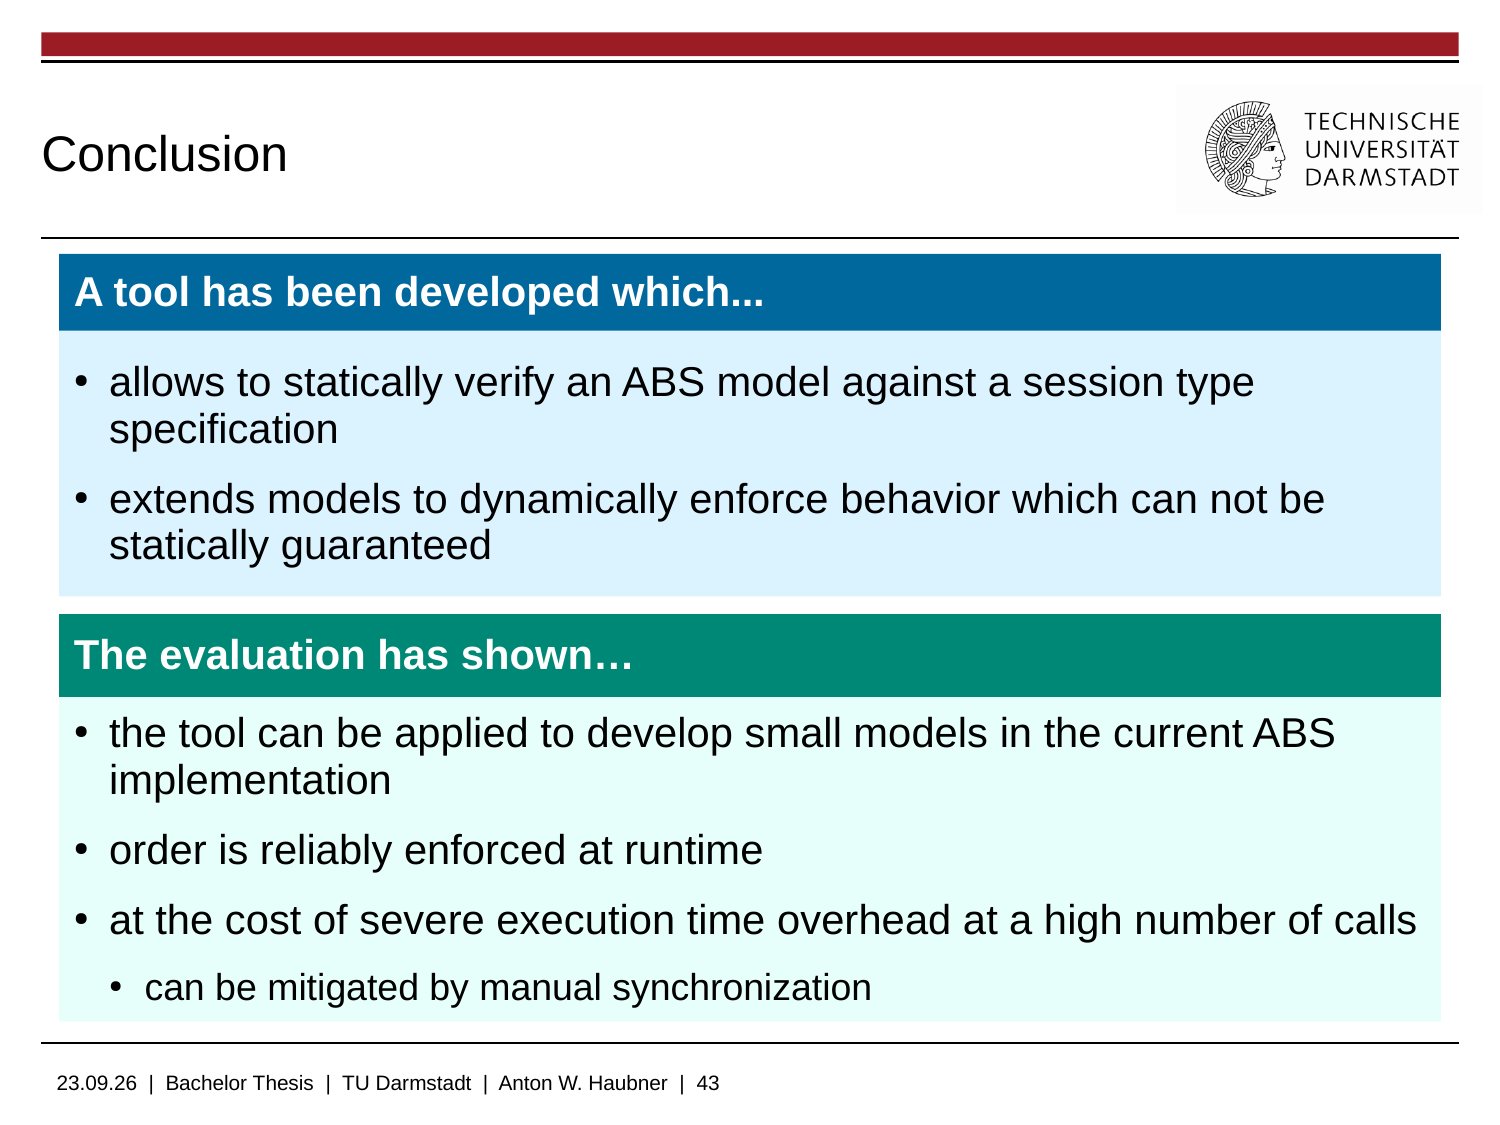

# Conclusion
A tool has been developed which...
allows to statically verify an ABS model against a session type specification
extends models to dynamically enforce behavior which can not be statically guaranteed
The evaluation has shown…
the tool can be applied to develop small models in the current ABS implementation
order is reliably enforced at runtime
at the cost of severe execution time overhead at a high number of calls
can be mitigated by manual synchronization